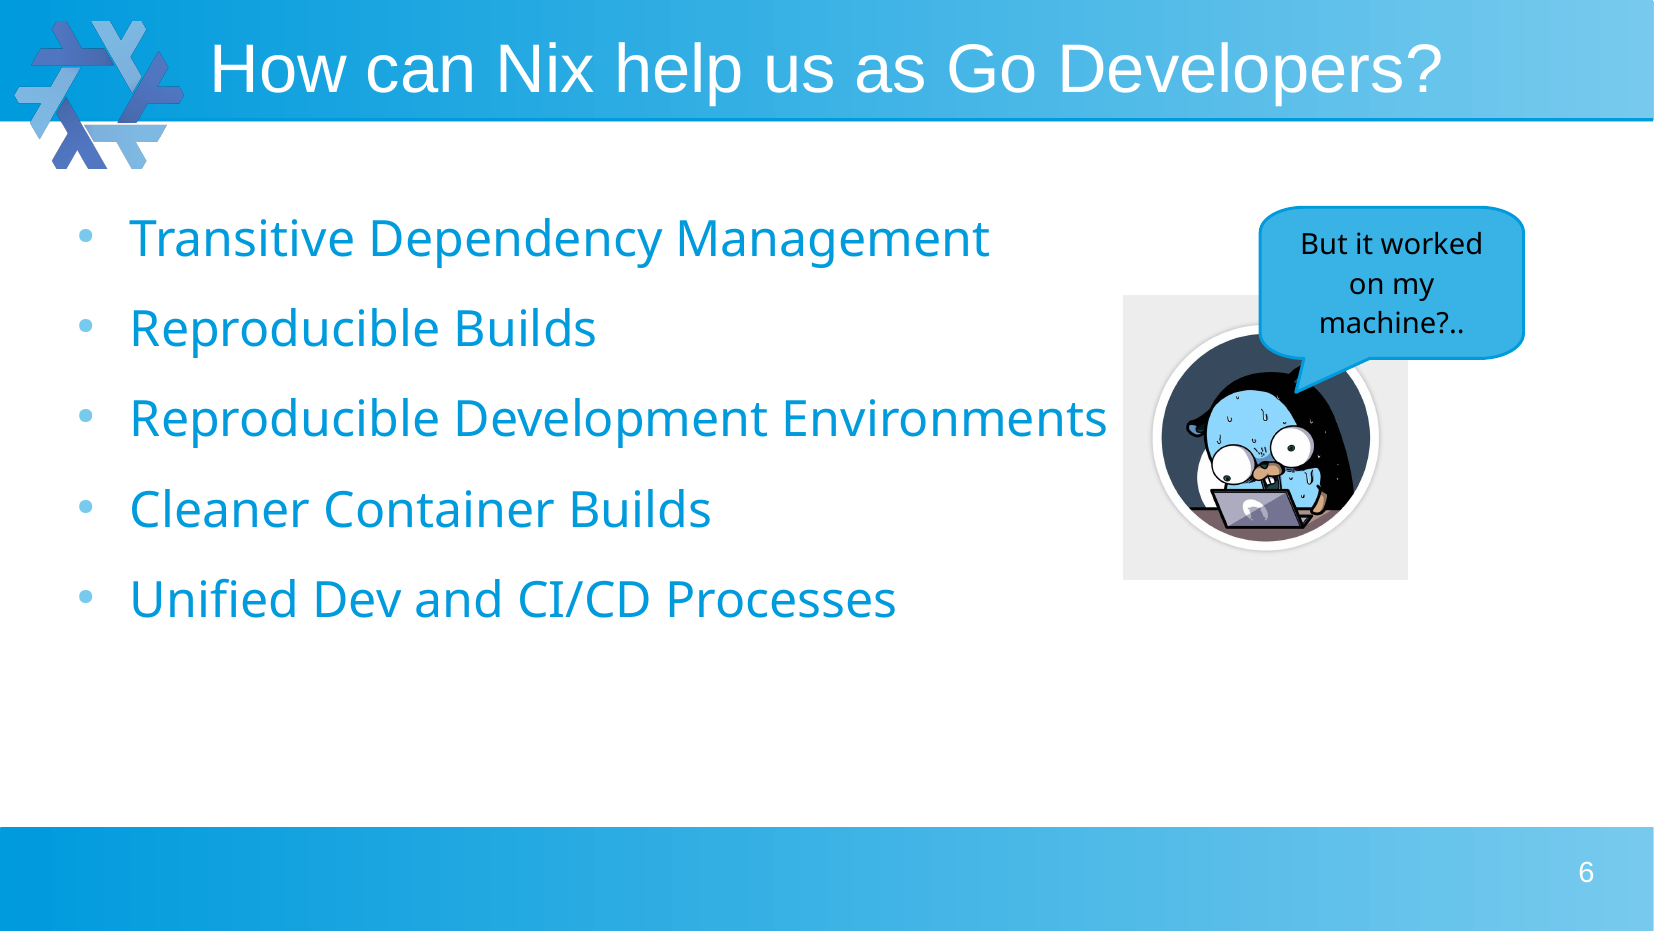

# How can Nix help us as Go Developers?
Transitive Dependency Management
Reproducible Builds
Reproducible Development Environments
Cleaner Container Builds
Unified Dev and CI/CD Processes
But it worked on my machine?..
6